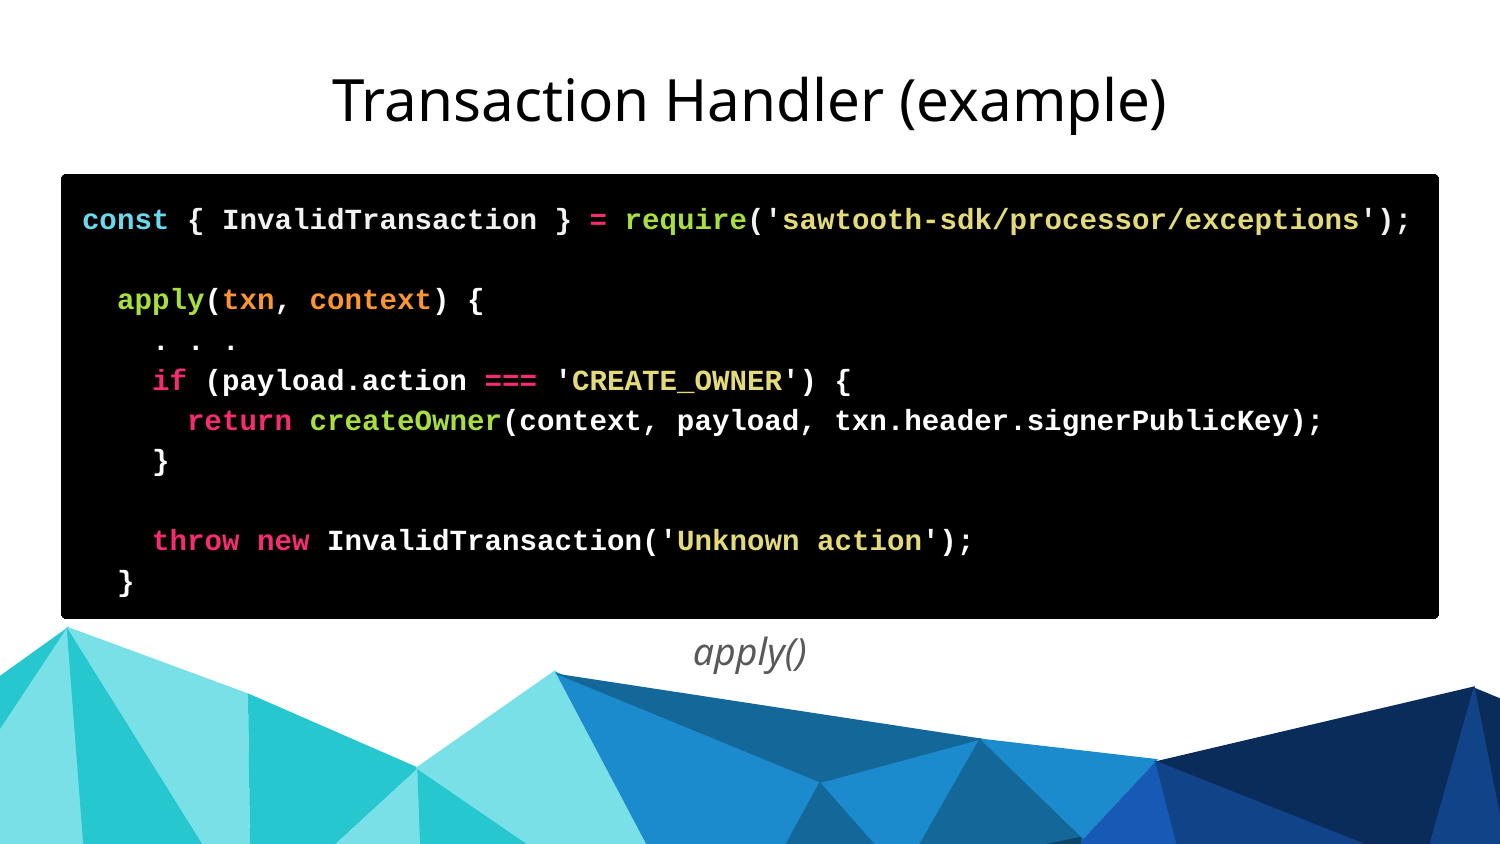

# Transaction Handler (example)
const { InvalidTransaction } = require('sawtooth-sdk/processor/exceptions');
 apply(txn, context) {
 . . .
 }
const { InvalidTransaction } = require('sawtooth-sdk/processor/exceptions');
 apply(txn, context) {
 . . .
 if (payload.action === 'CREATE_OWNER') {
 }
 }
const { InvalidTransaction } = require('sawtooth-sdk/processor/exceptions');
 apply(txn, context) {
 . . .
 if (payload.action === 'CREATE_OWNER') {
 return createOwner( );
 }
 }
const { InvalidTransaction } = require('sawtooth-sdk/processor/exceptions');
 apply(txn, context) {
 . . .
 if (payload.action === 'CREATE_OWNER') {
 return createOwner(context );
 }
 }
const { InvalidTransaction } = require('sawtooth-sdk/processor/exceptions');
 apply(txn, context) {
 . . .
 if (payload.action === 'CREATE_OWNER') {
 return createOwner(context, payload );
 }
 }
const { InvalidTransaction } = require('sawtooth-sdk/processor/exceptions');
 apply(txn, context) {
 . . .
 if (payload.action === 'CREATE_OWNER') {
 return createOwner(context, payload, txn.header.signerPublicKey);
 }
 }
const { InvalidTransaction } = require('sawtooth-sdk/processor/exceptions');
 apply(txn, context) {
 . . .
 if (payload.action === 'CREATE_OWNER') {
 return createOwner(context, payload, txn.header.signerPublicKey);
 }
 throw new InvalidTransaction('Unknown action');
 }
apply()